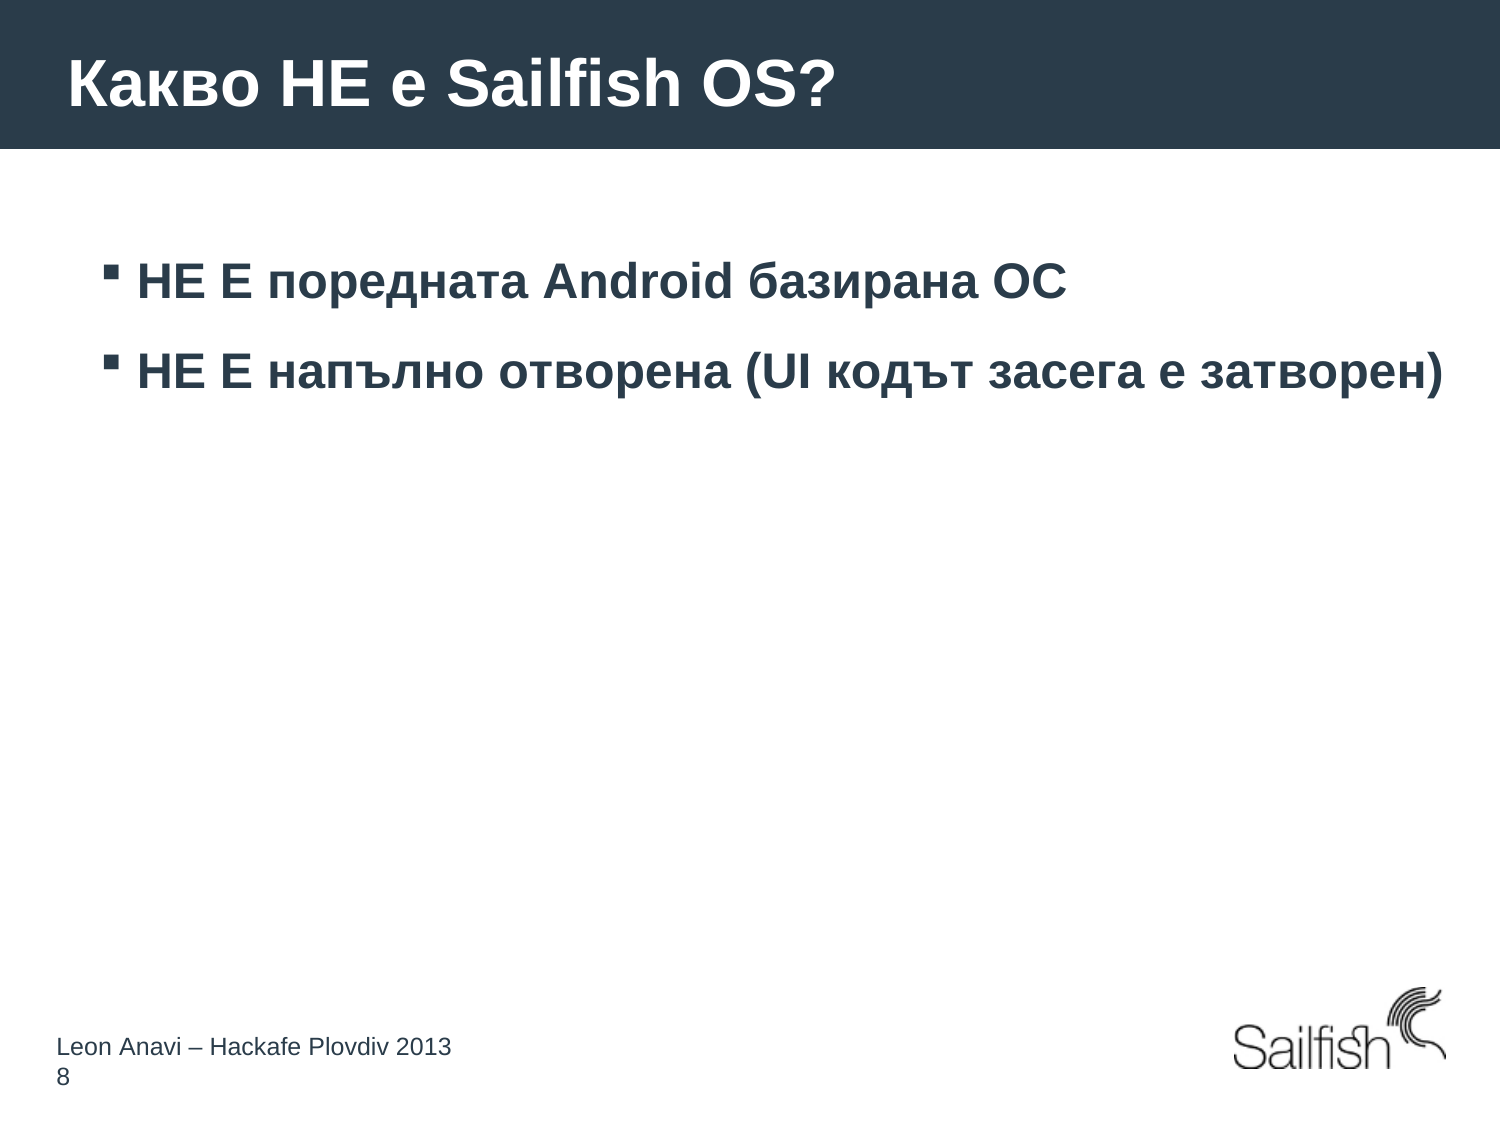

Какво НЕ е Sailfish OS?
 НЕ Е поредната Android базирана OС
 НЕ Е напълно отворена (UI кодът засега е затворен)